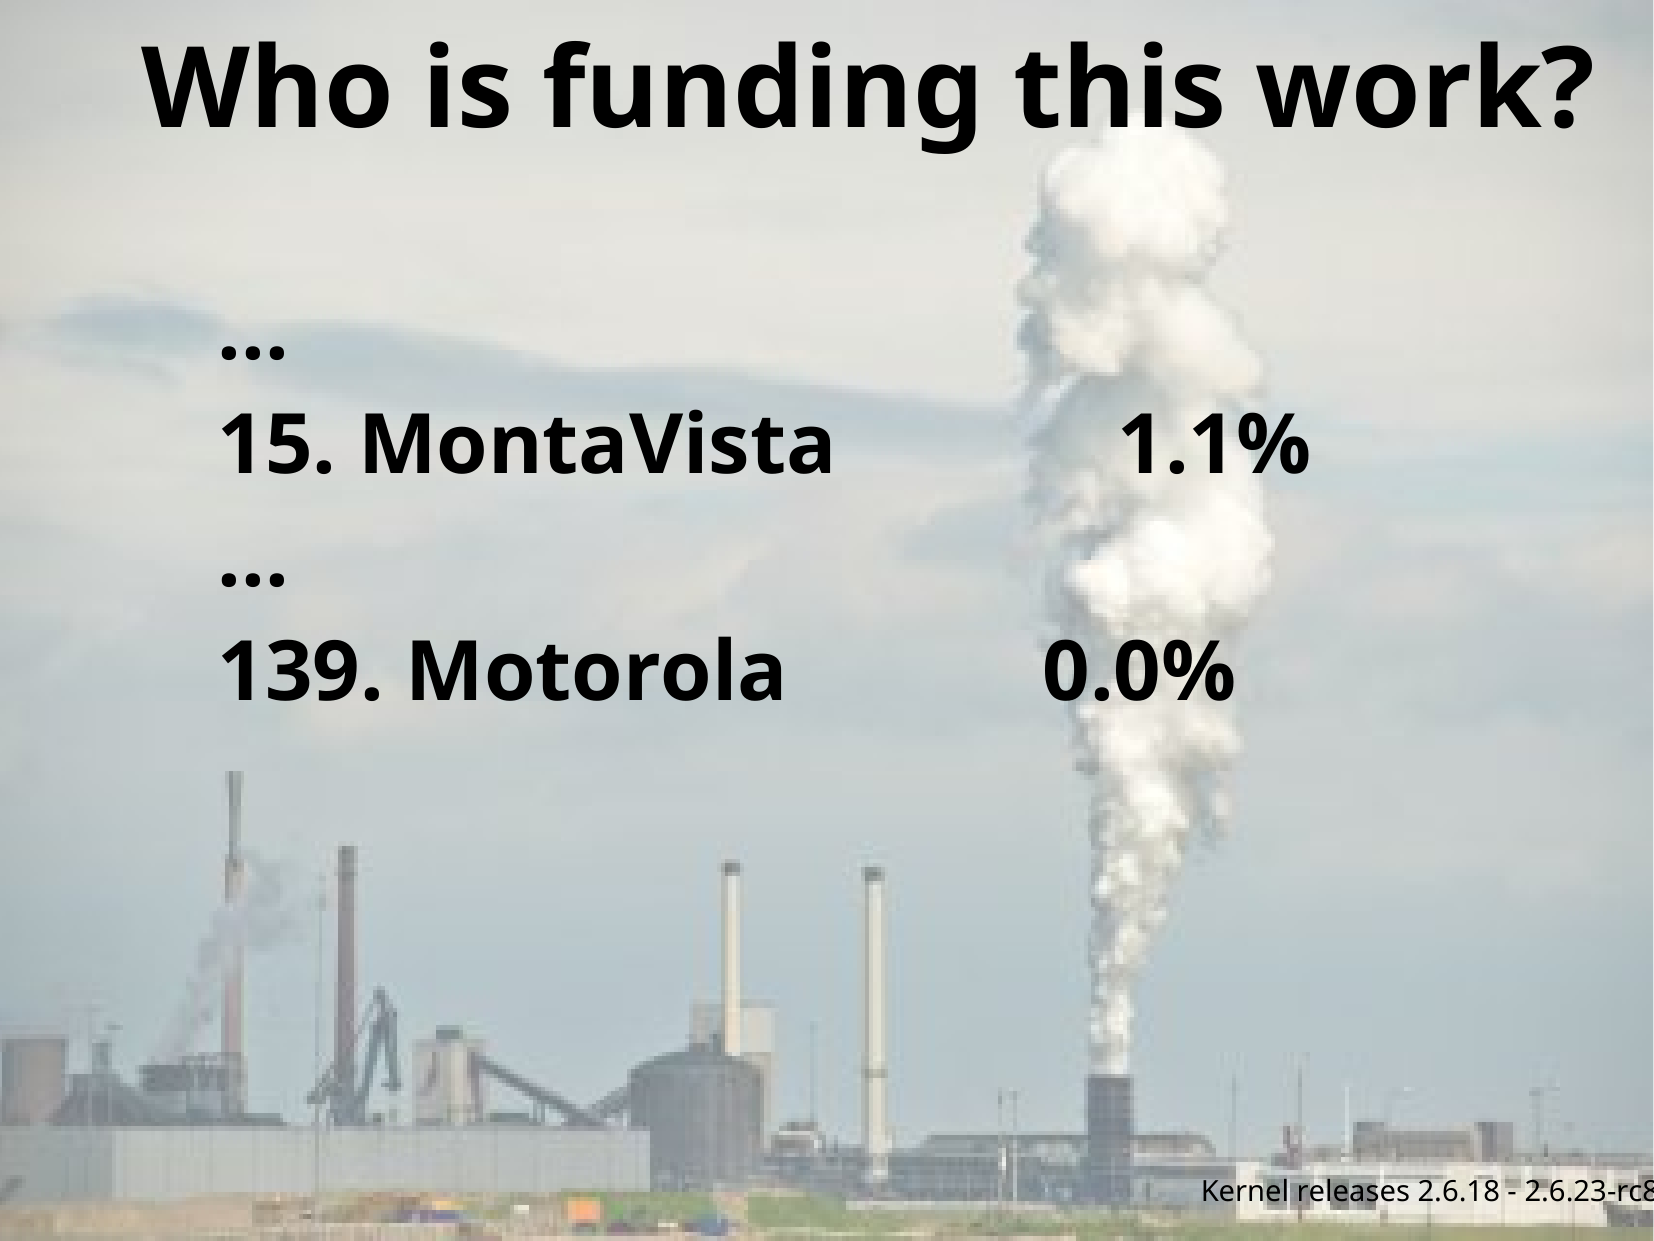

Who is funding this work?
...
15. MontaVista				1.1%
...
139. Motorola				0.0%
Kernel releases 2.6.18 - 2.6.23-rc8